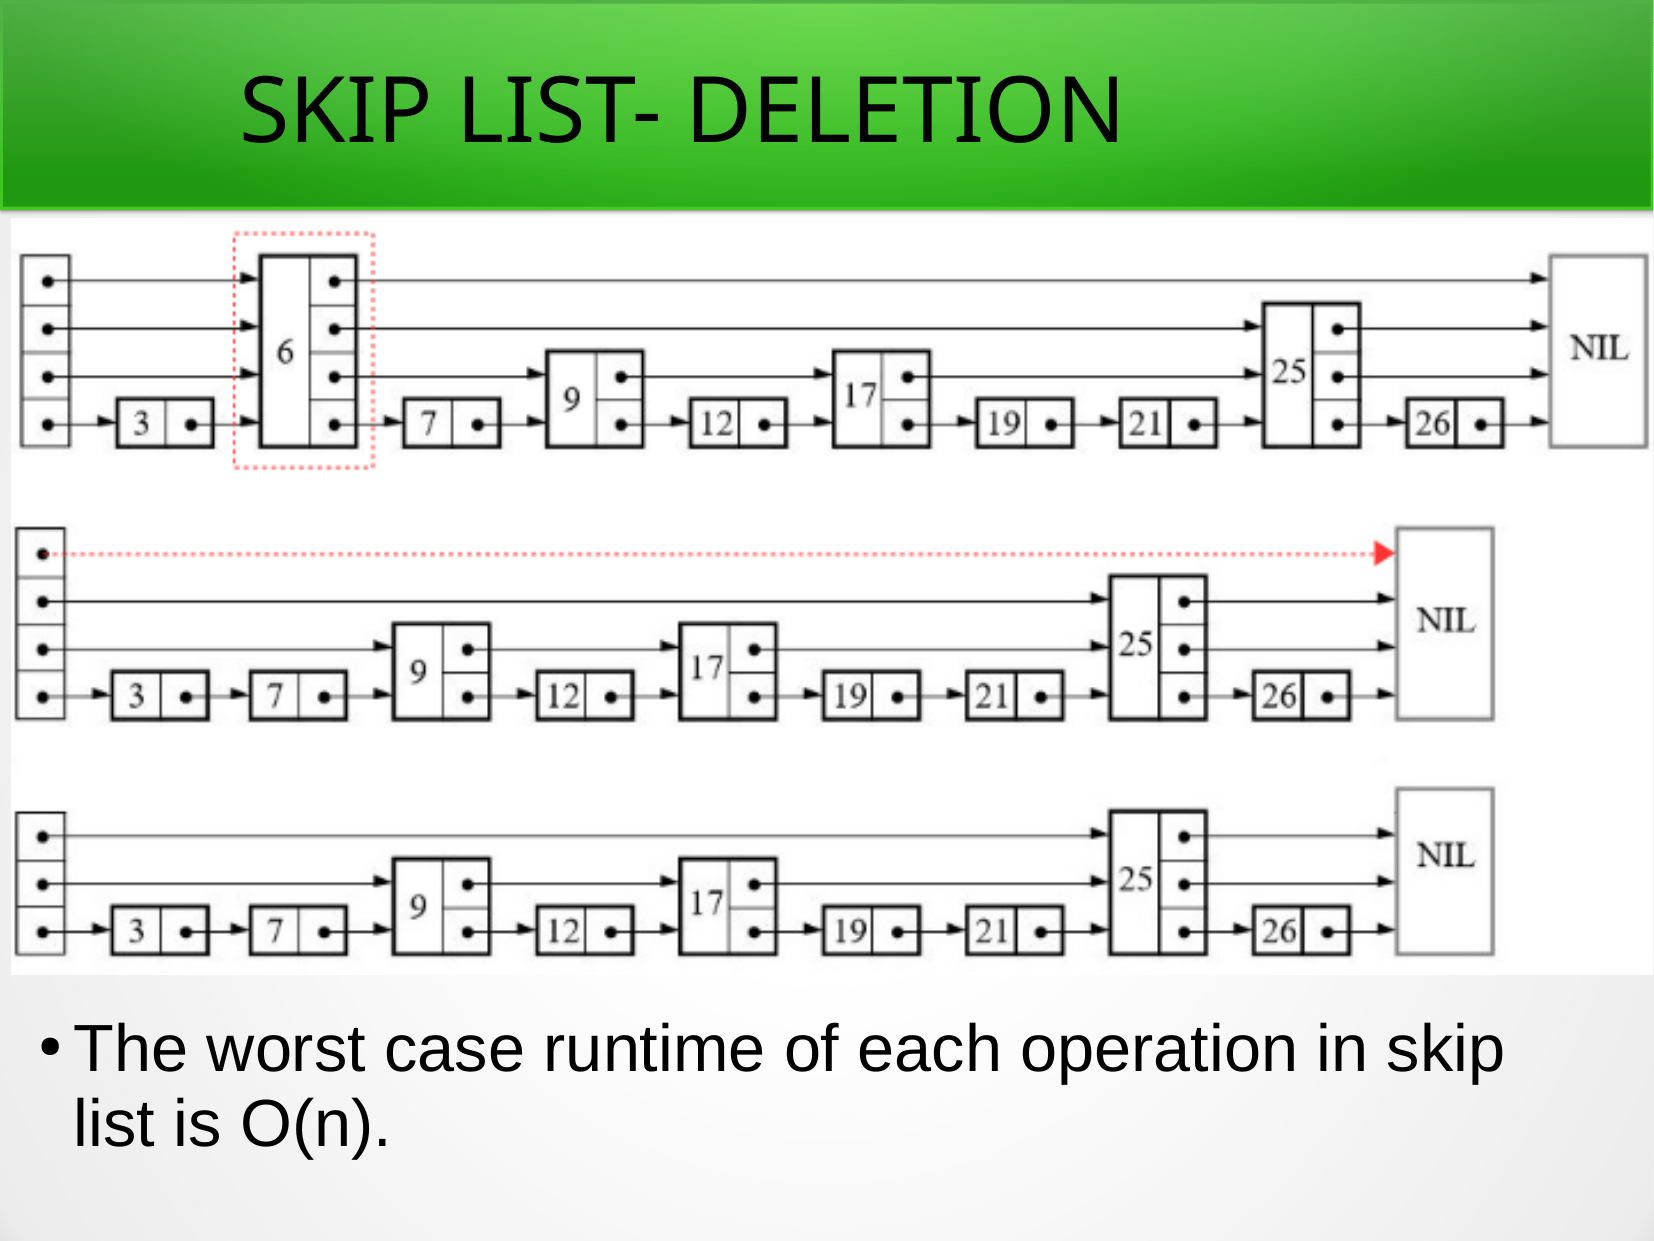

SKIP LIST- DELETION
The worst case runtime of each operation in skip list is O(n).